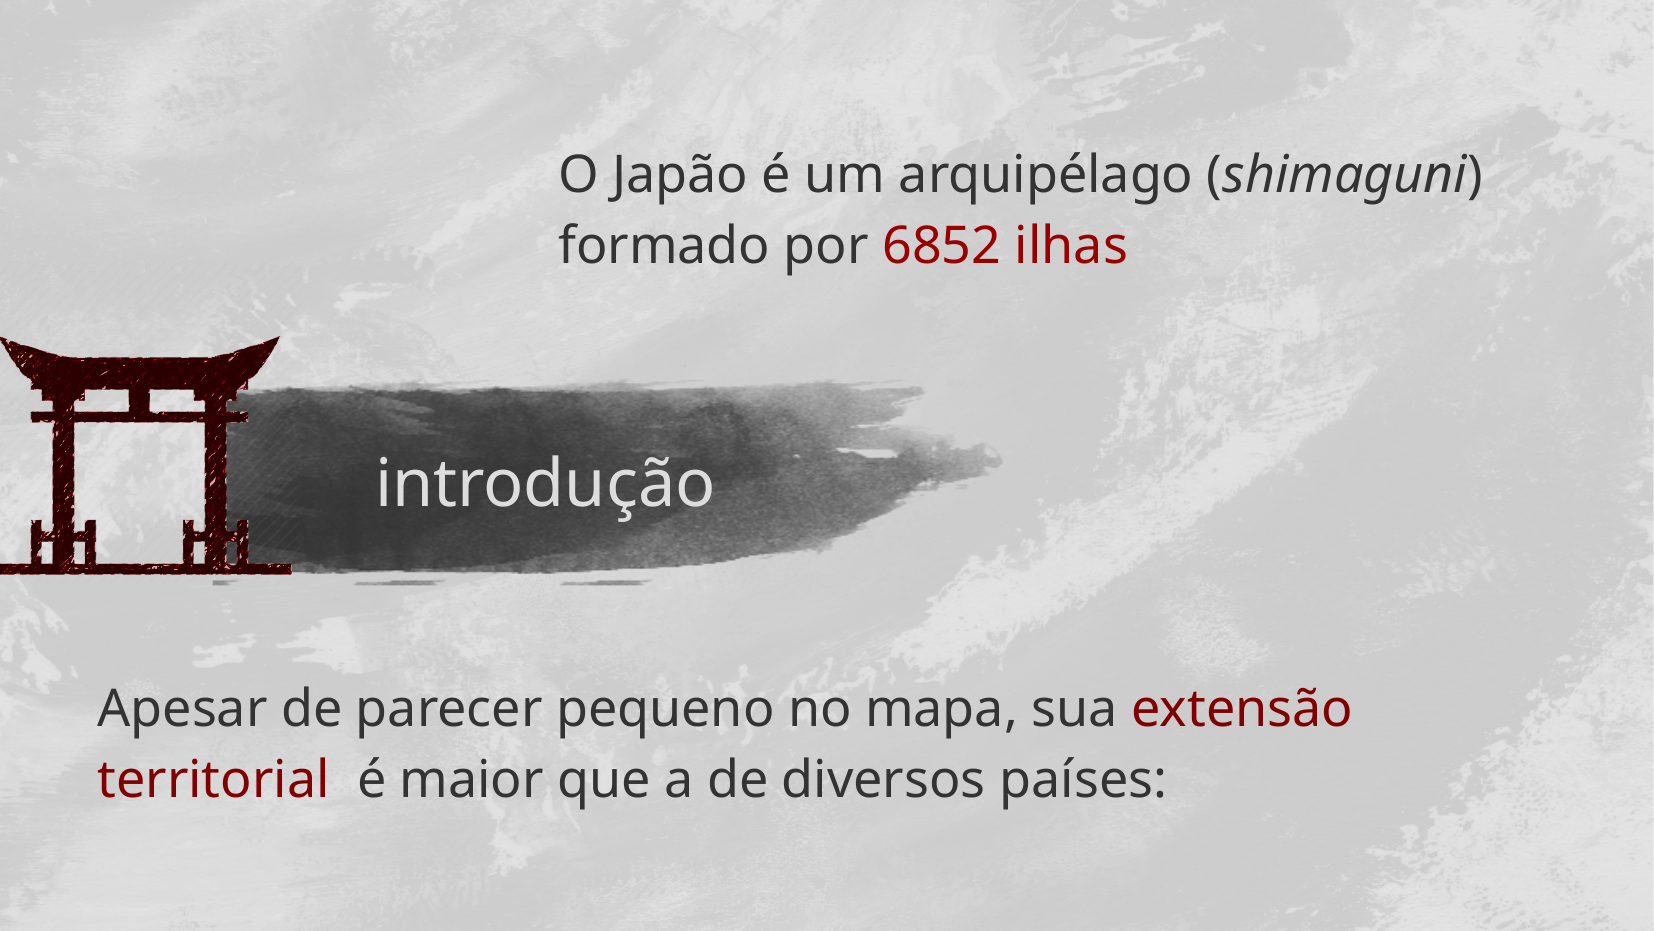

O Japão é um arquipélago (shimaguni) formado por 6852 ilhas
introdução
Apesar de parecer pequeno no mapa, sua extensão territorial é maior que a de diversos países: